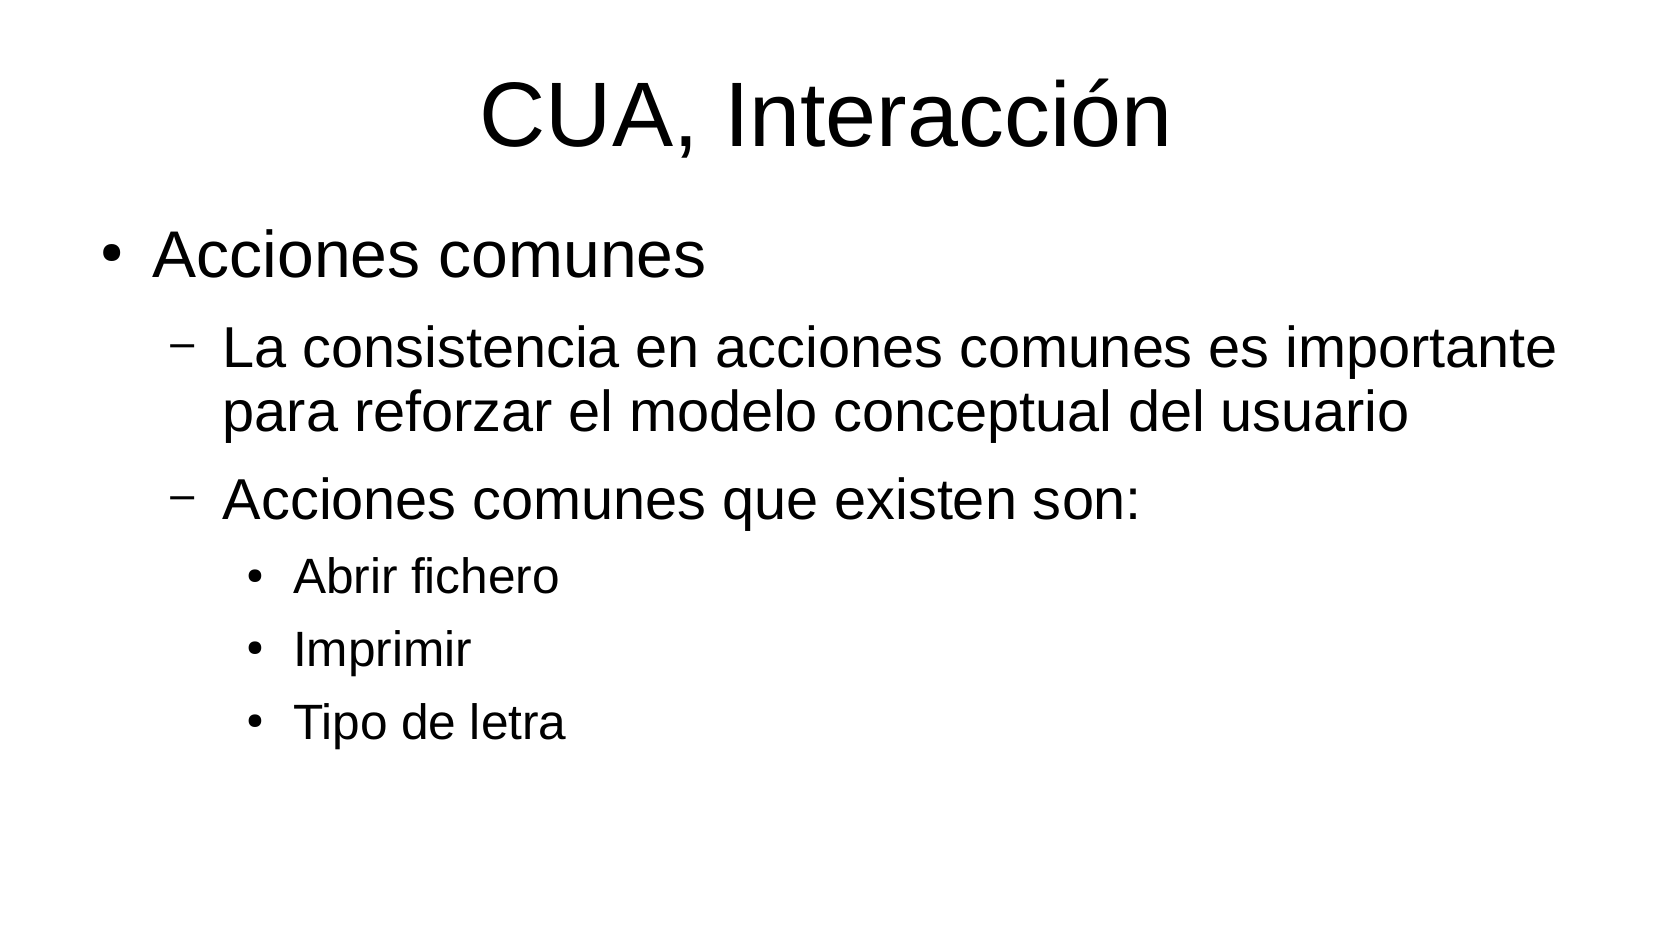

# CUA, Interacción
Acciones comunes
La consistencia en acciones comunes es importante para reforzar el modelo conceptual del usuario
Acciones comunes que existen son:
Abrir fichero
Imprimir
Tipo de letra